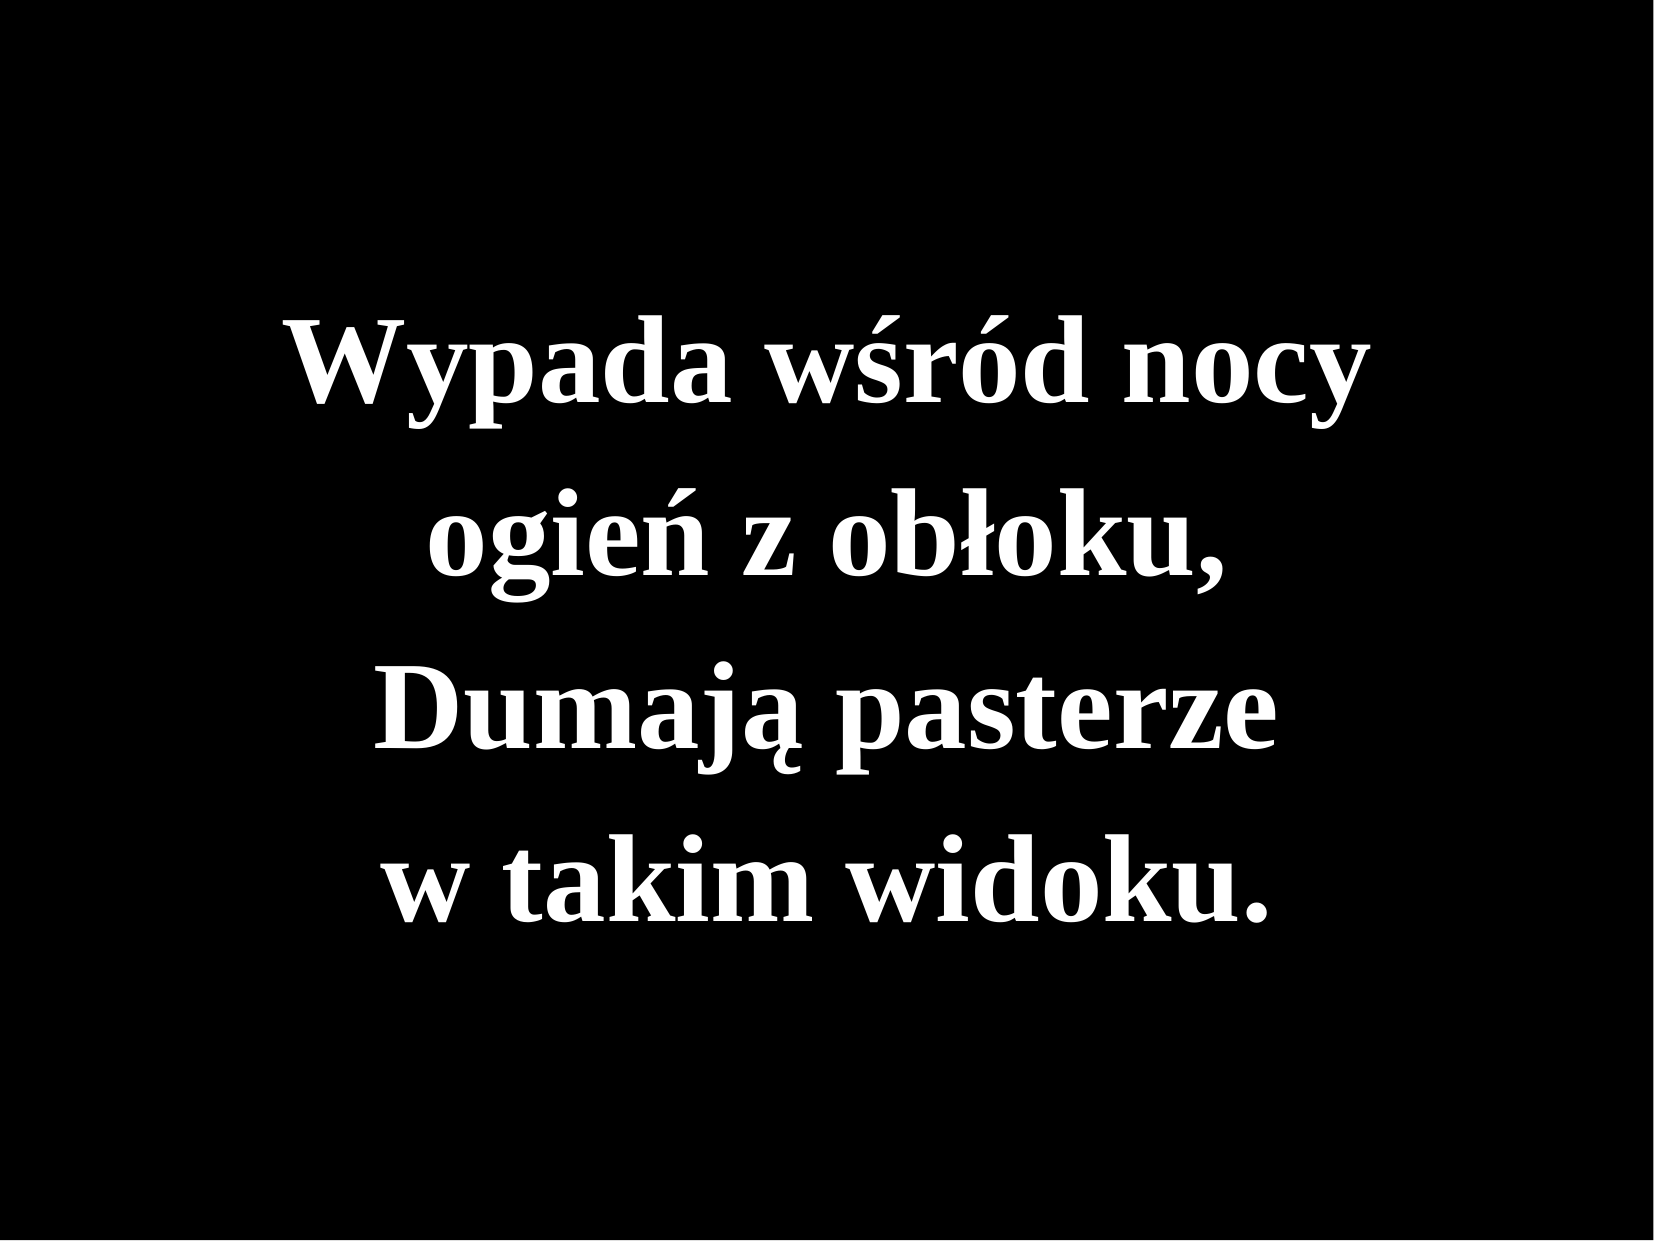

# Wypada wśród nocy ppp ogień z obłoku, ppp Dumają pasterze ppp w takim widoku.